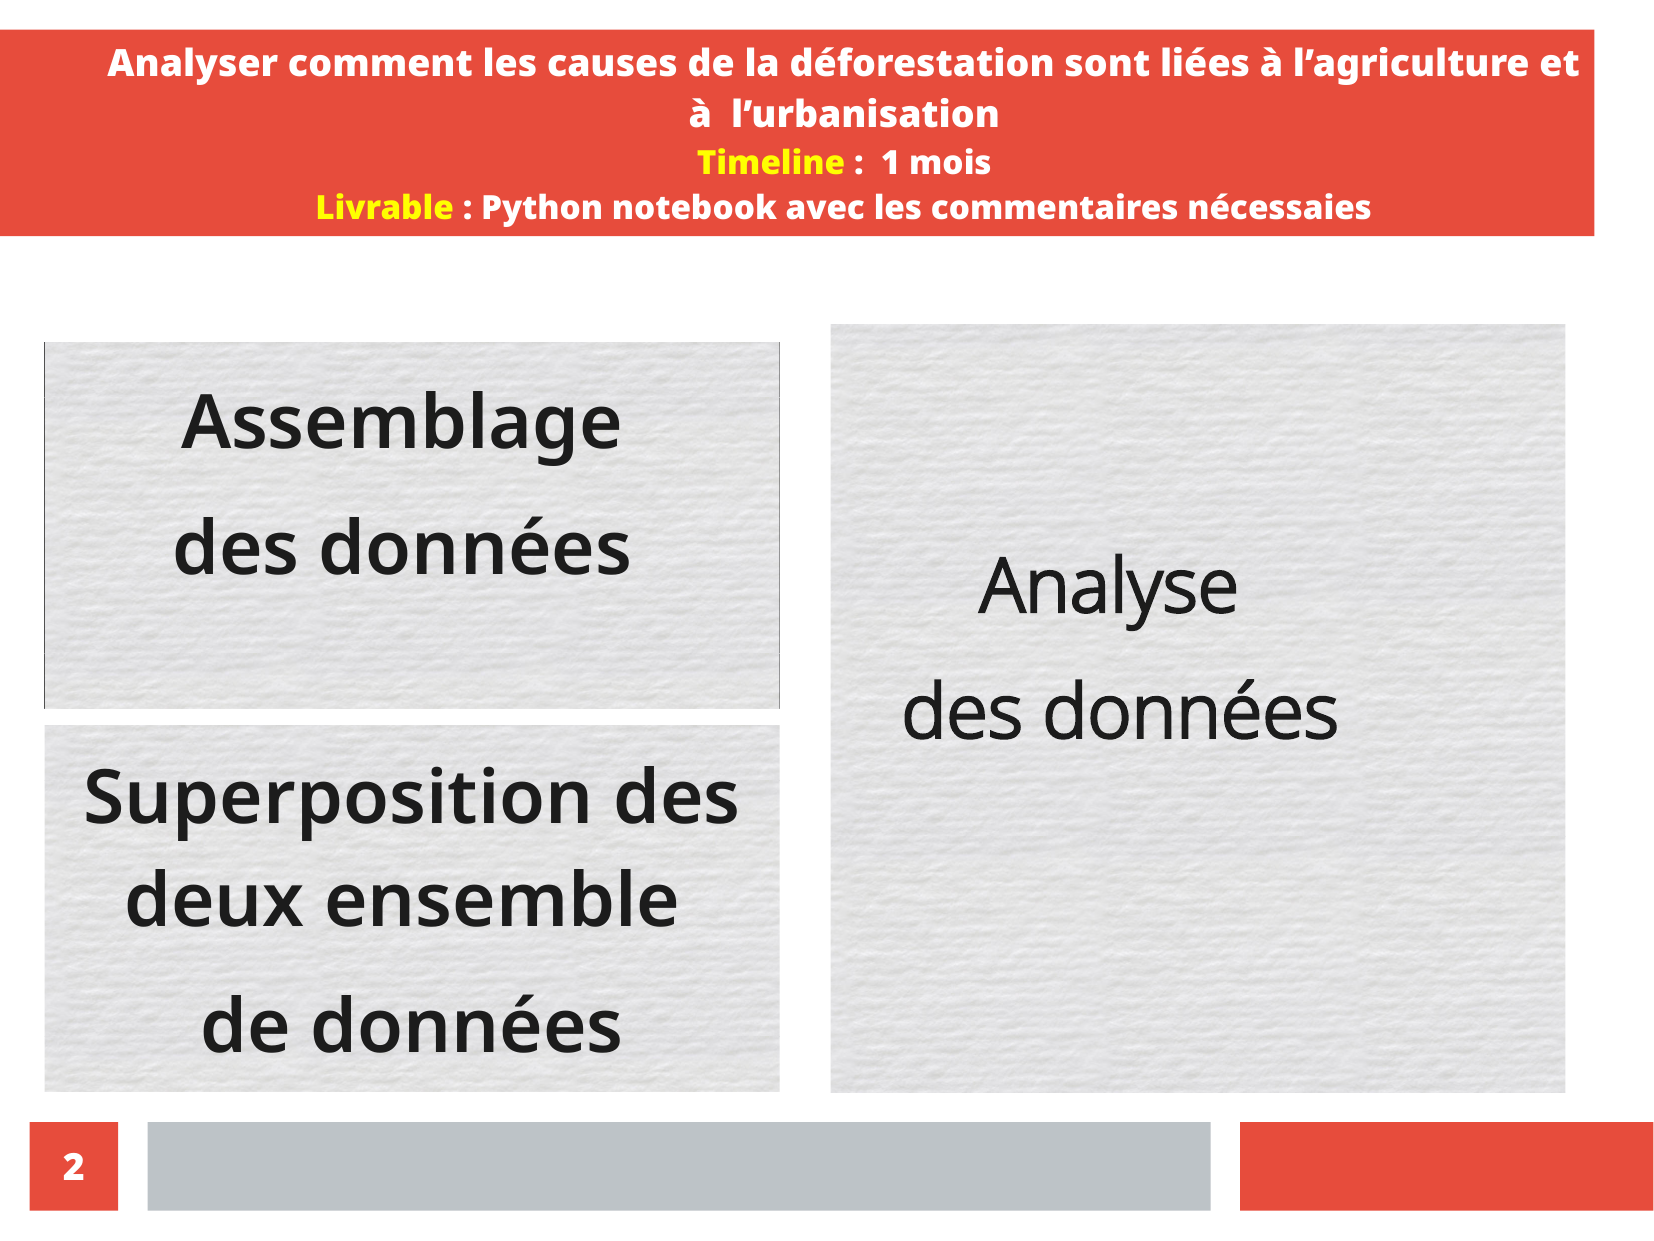

# Analyser comment les causes de la déforestation sont liées à l’agriculture et à l’urbanisation Timeline : 1 mois Livrable : Python notebook avec les commentaires nécessaies
 Analyse
des données
Assemblage
des données
Superposition des deux ensemble
de données
2